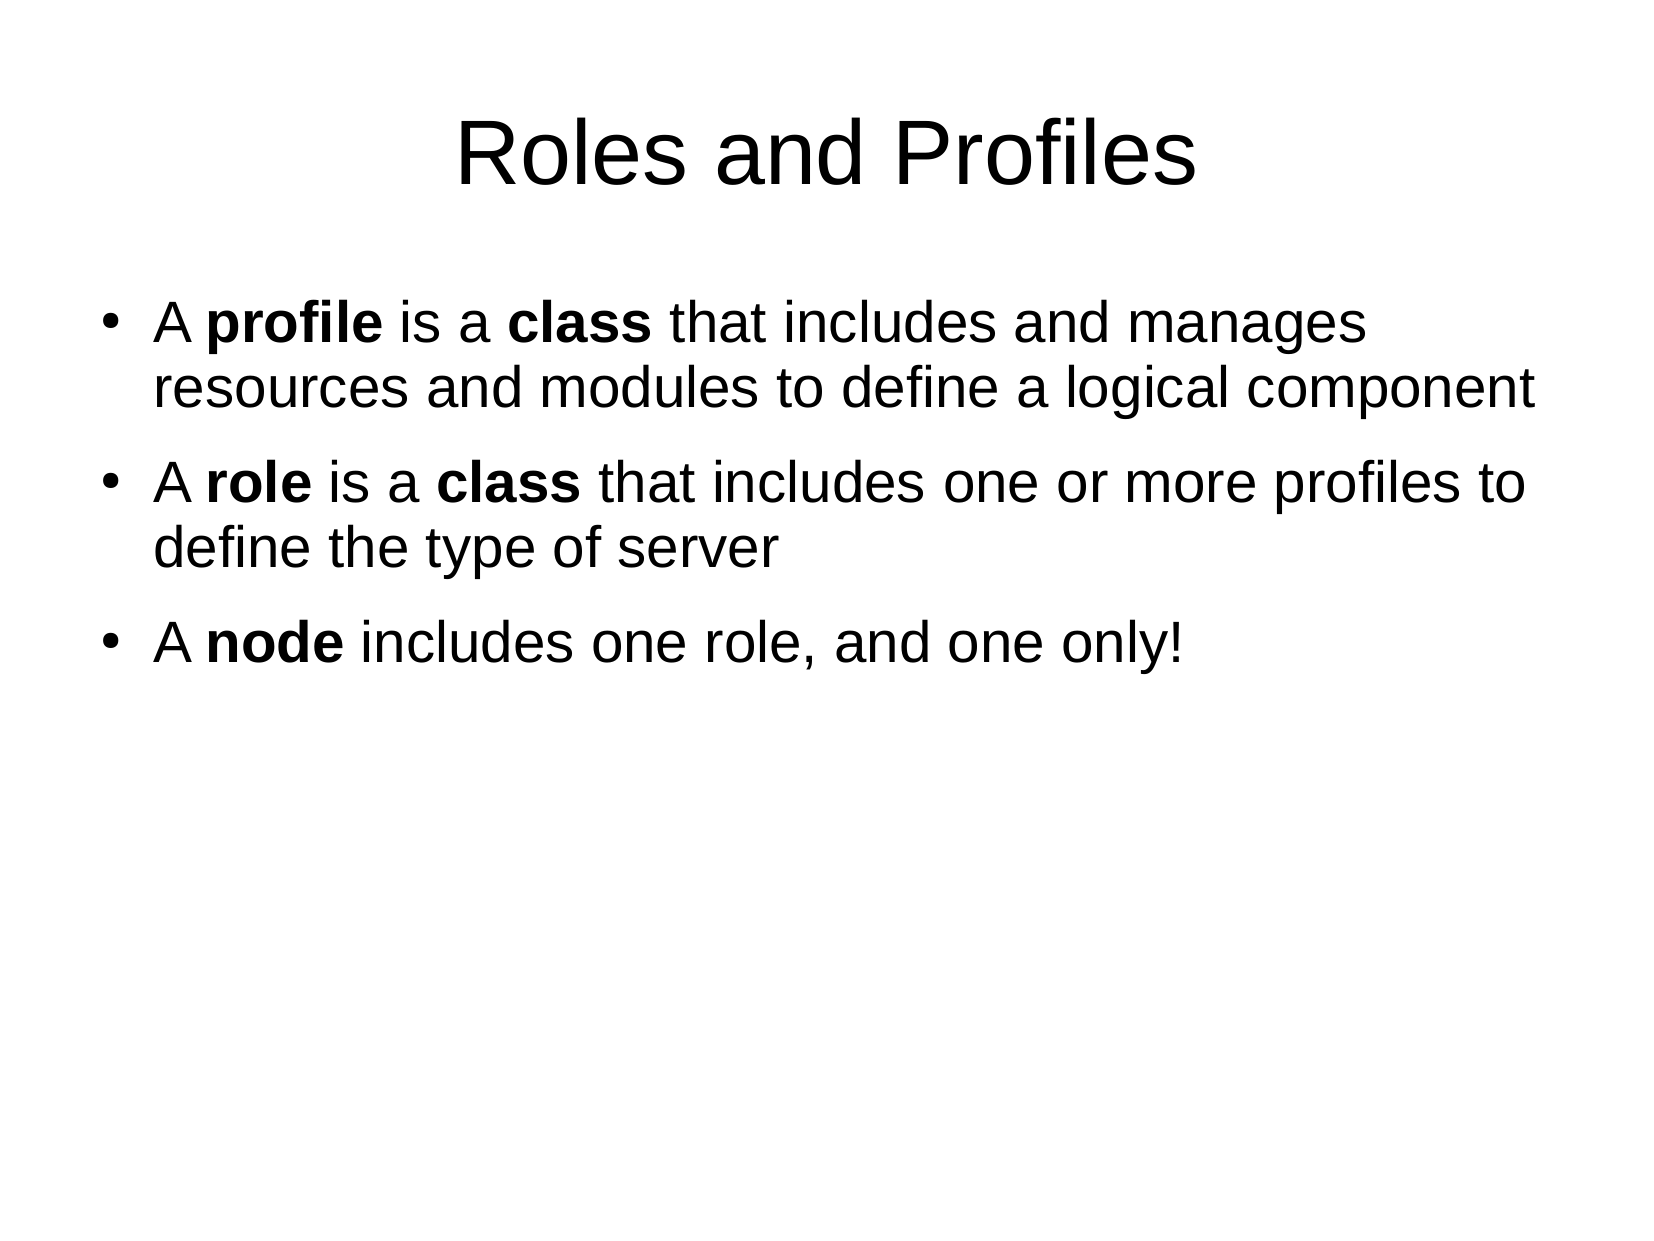

# Roles and Profiles
A profile is a class that includes and manages resources and modules to define a logical component
A role is a class that includes one or more profiles to define the type of server
A node includes one role, and one only!